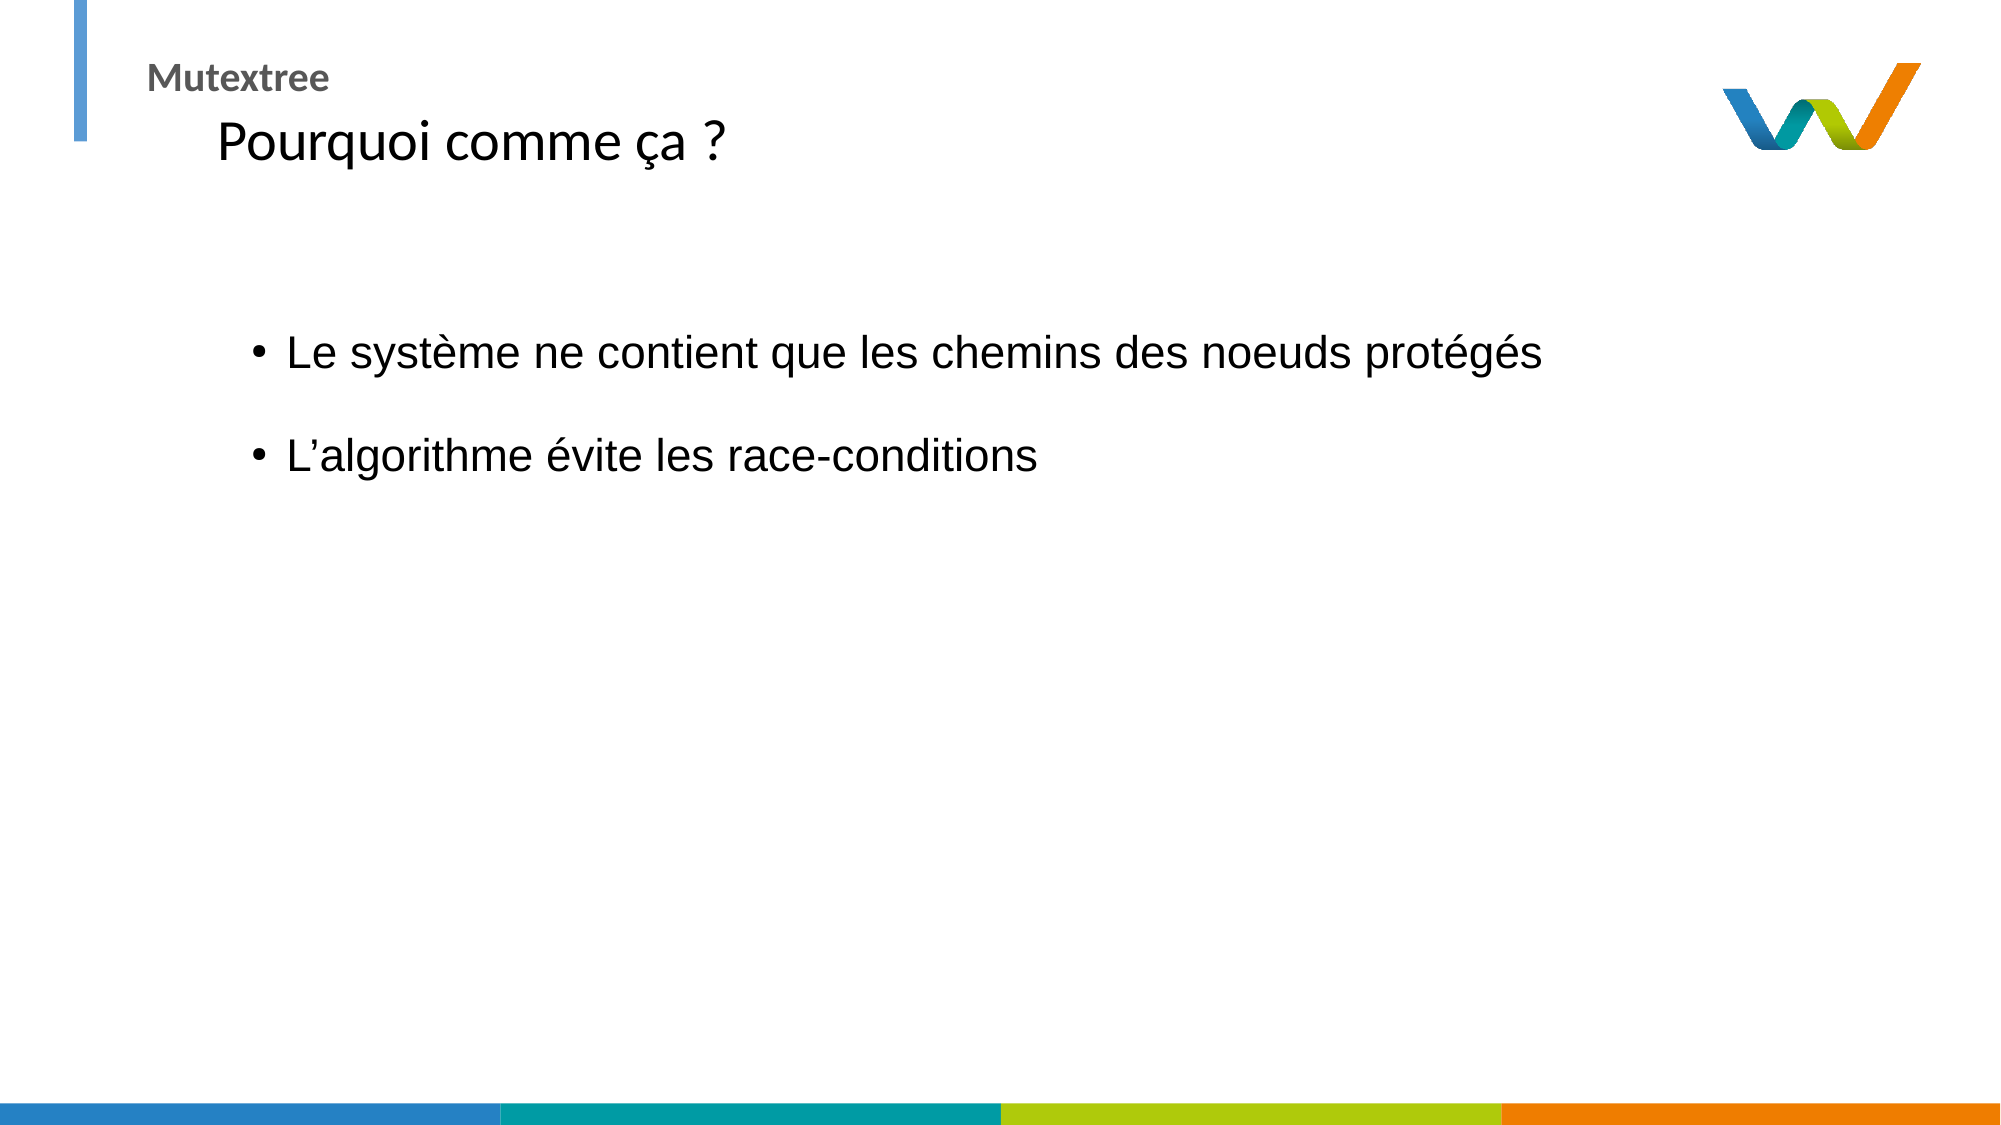

# Mutextree
Pourquoi comme ça ?
Le système ne contient que les chemins des noeuds protégés
L’algorithme évite les race-conditions